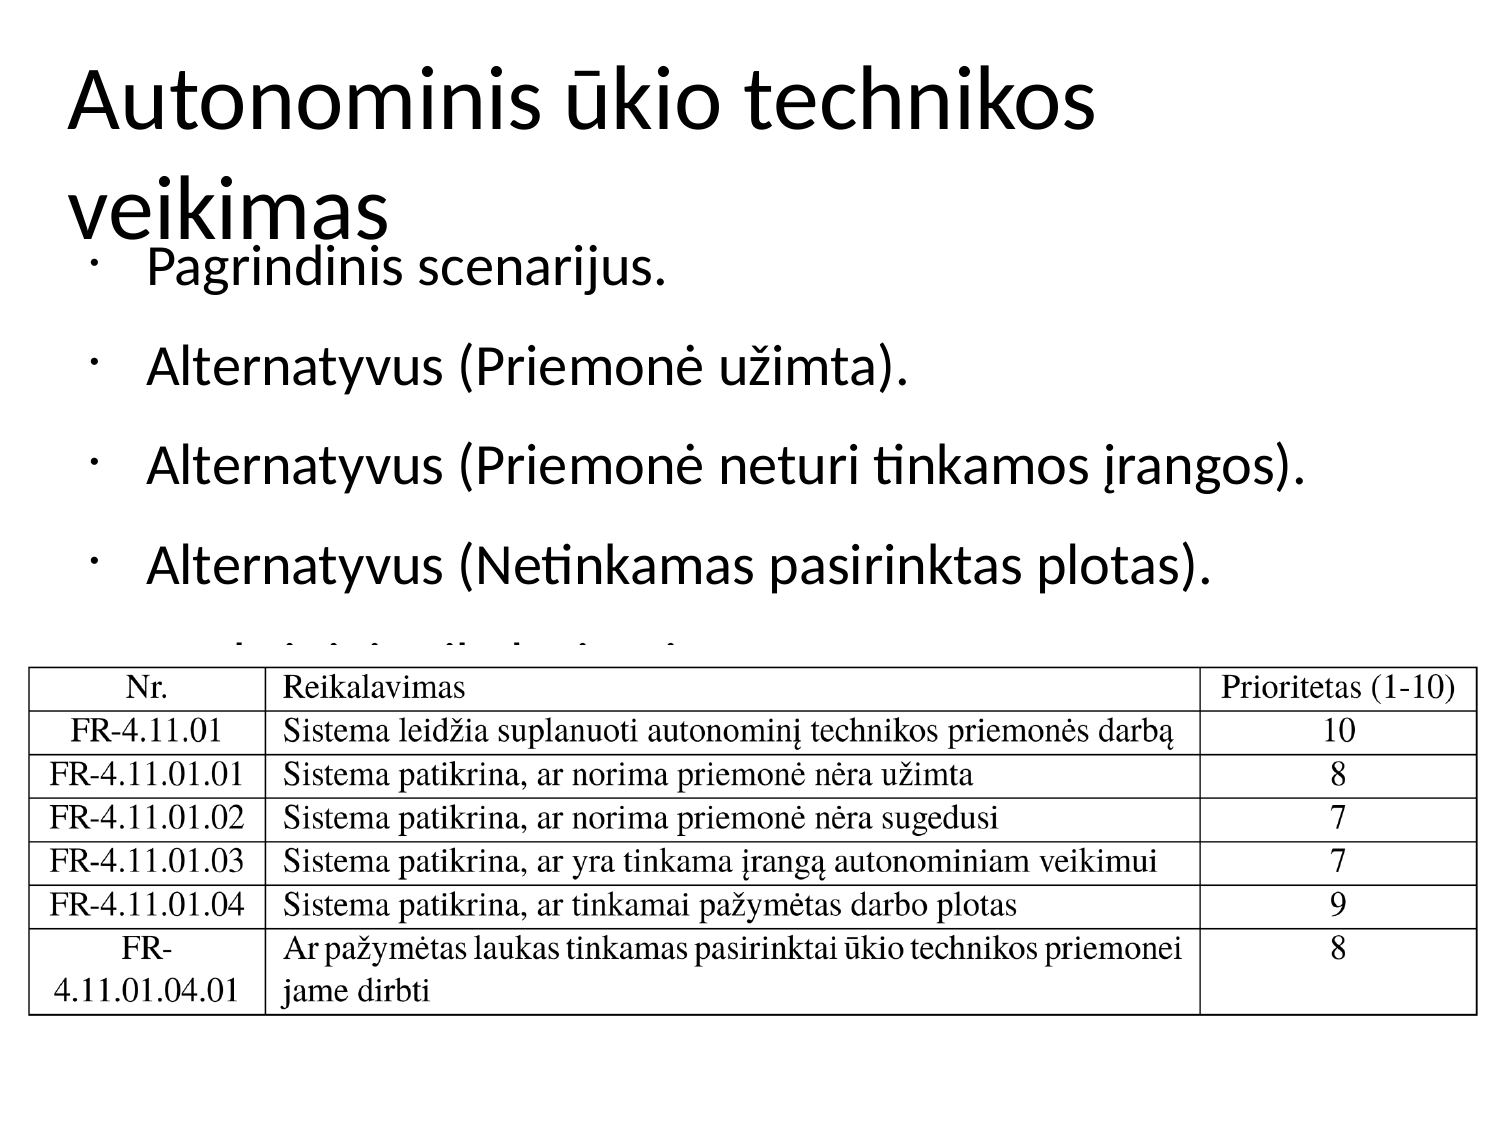

# Autonominis ūkio technikos veikimas
Pagrindinis scenarijus.
Alternatyvus (Priemonė užimta).
Alternatyvus (Priemonė neturi tinkamos įrangos).
Alternatyvus (Netinkamas pasirinktas plotas).
Funkciniai reikalavimai: